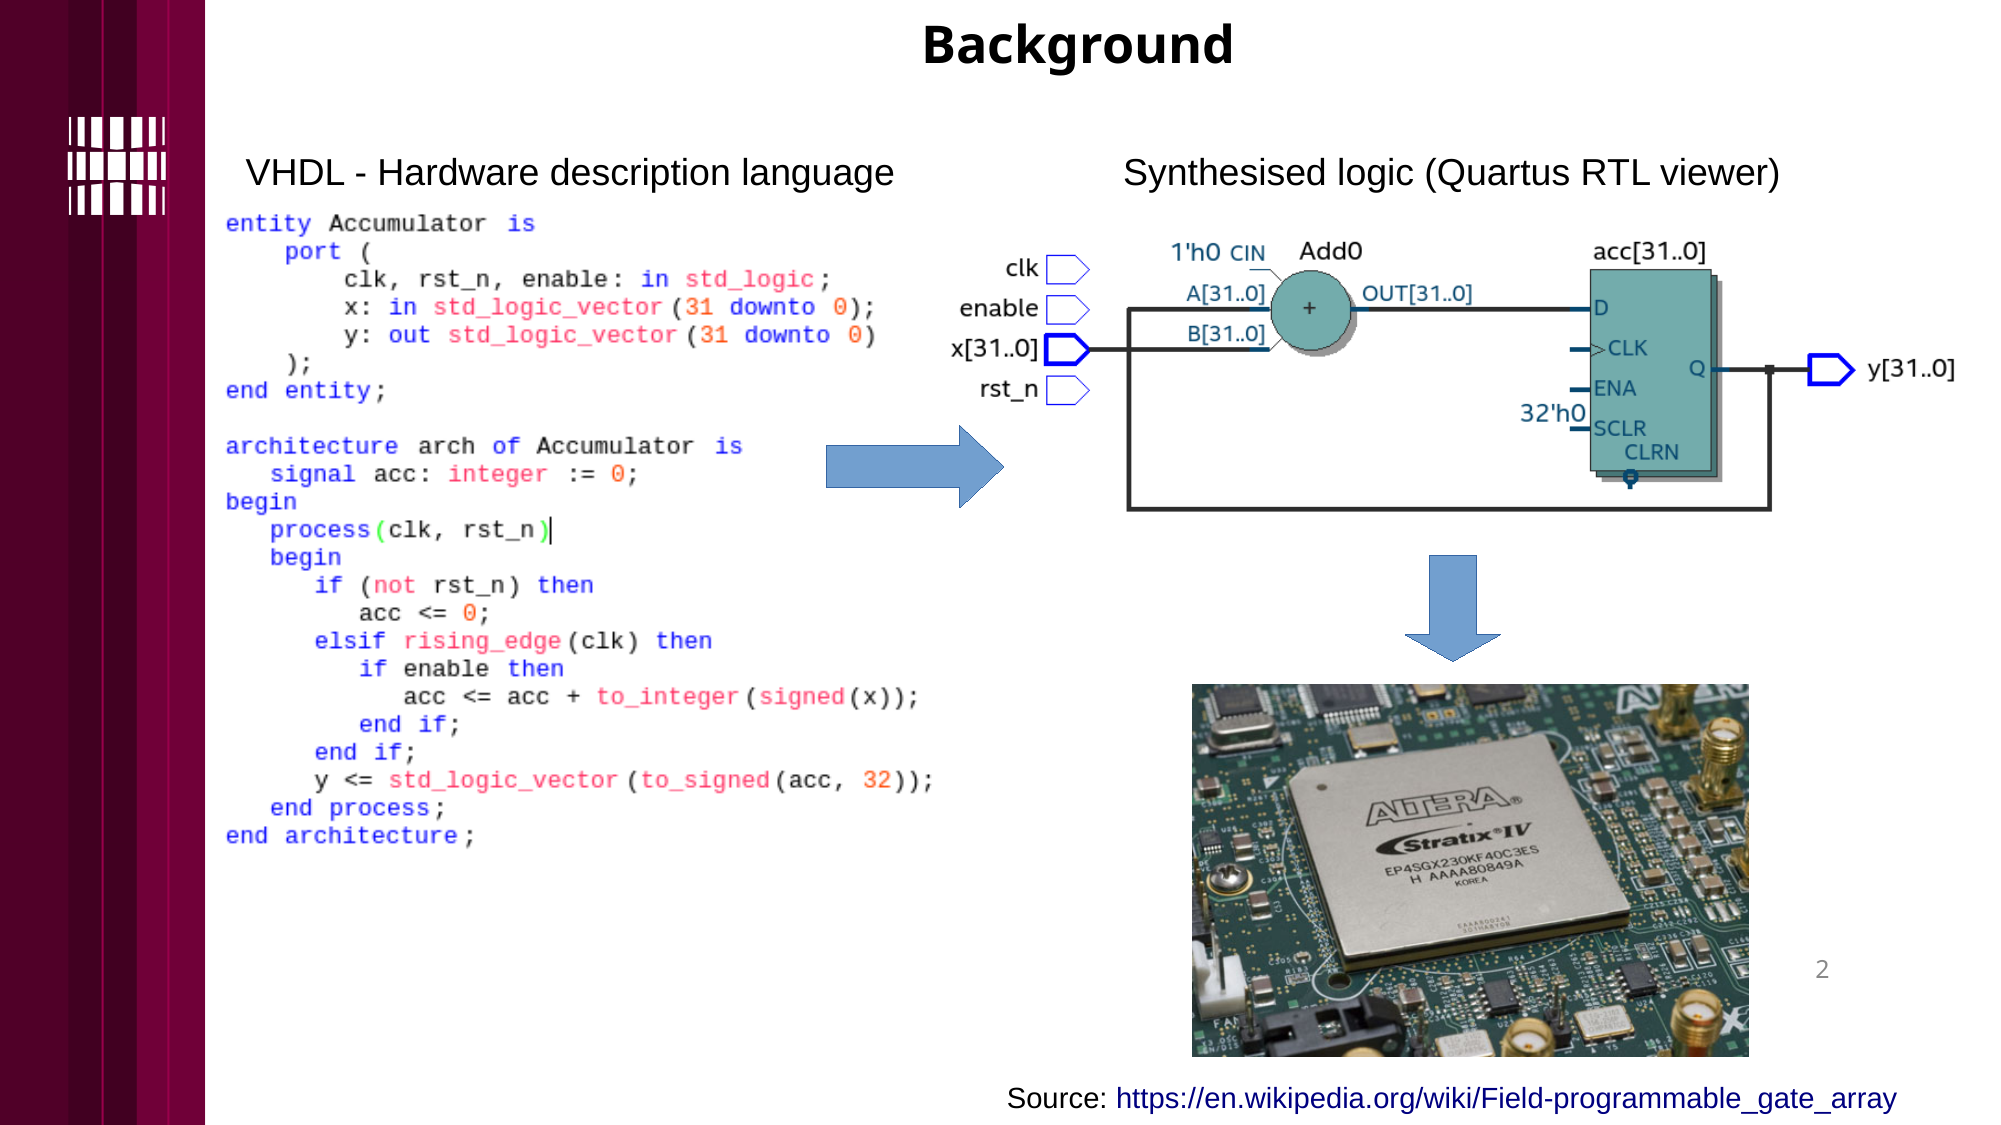

# Background
VHDL - Hardware description language
Synthesised logic (Quartus RTL viewer)
Source: https://en.wikipedia.org/wiki/Field-programmable_gate_array